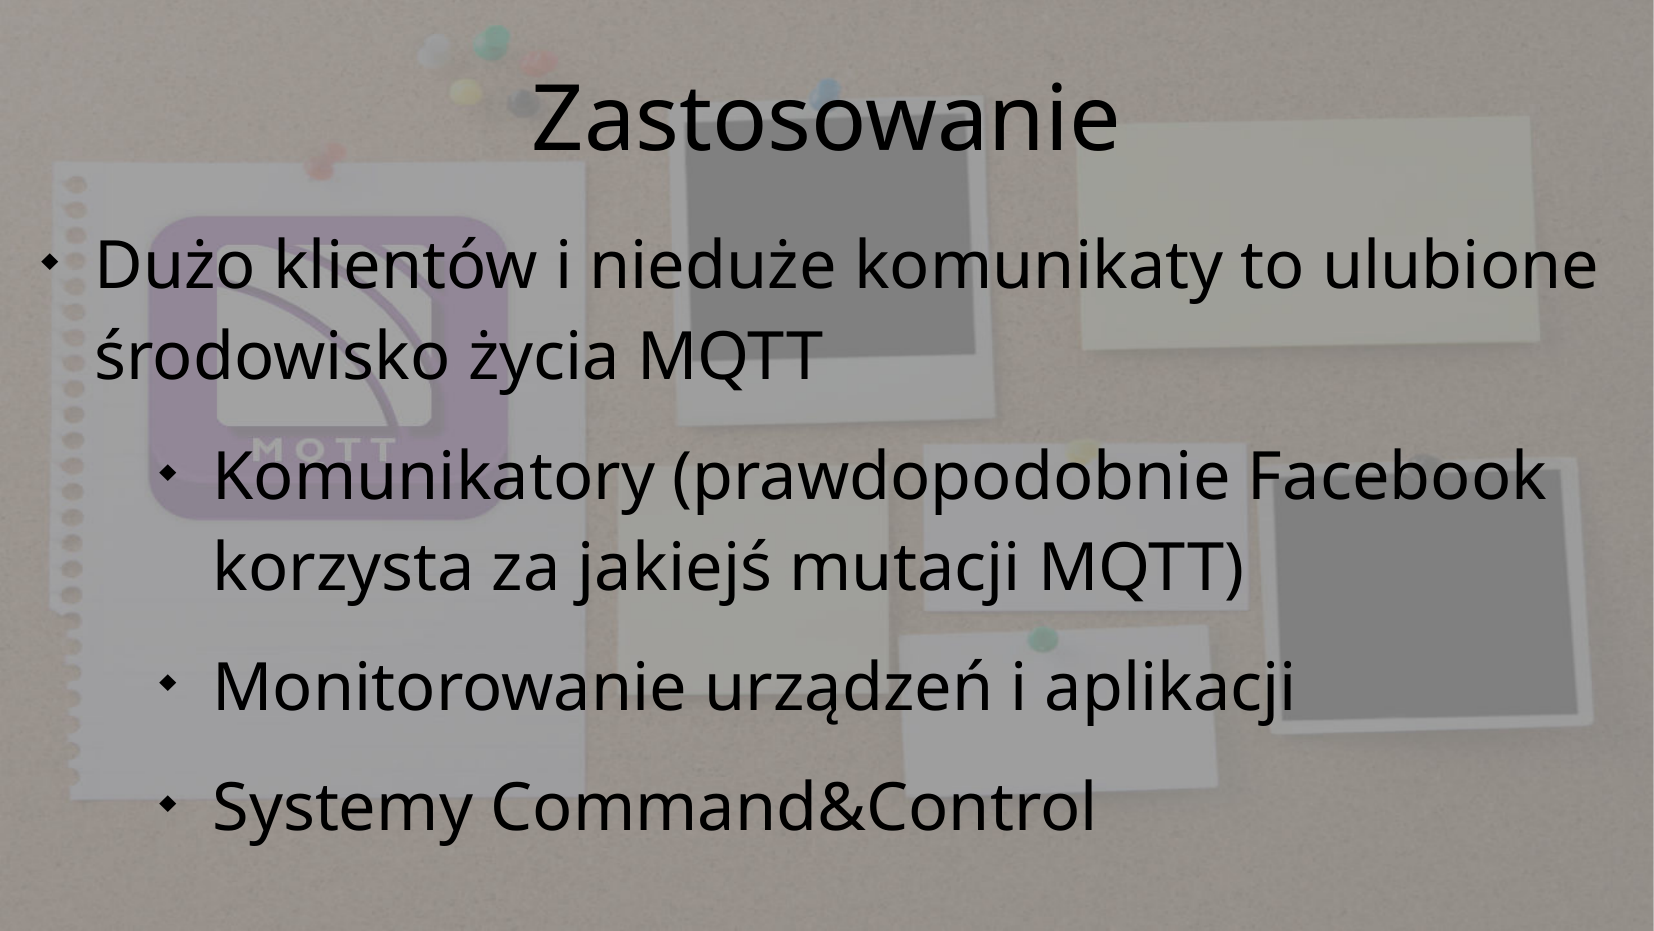

# Zastosowanie
Dużo klientów i nieduże komunikaty to ulubione środowisko życia MQTT
Komunikatory (prawdopodobnie Facebook korzysta za jakiejś mutacji MQTT)
Monitorowanie urządzeń i aplikacji
Systemy Command&Control